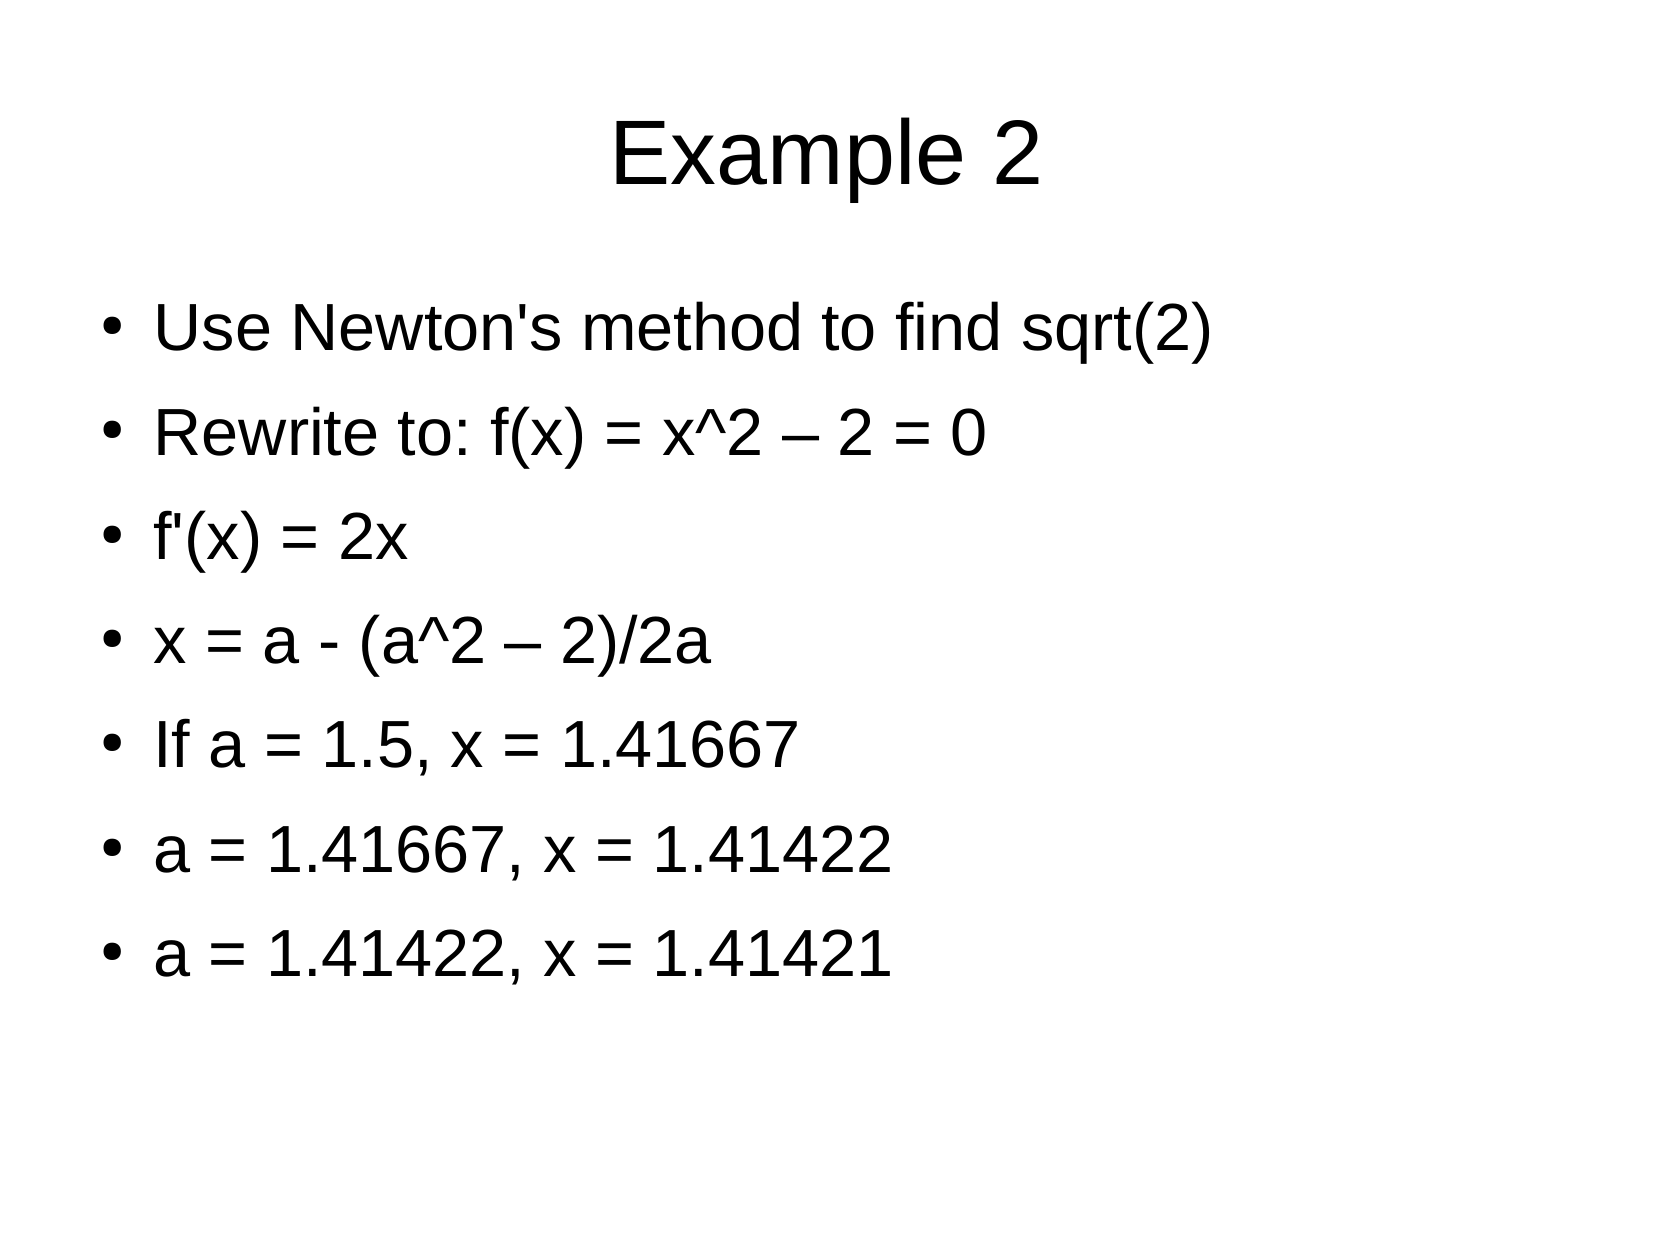

# Example 2
Use Newton's method to find sqrt(2)
Rewrite to: f(x) = x^2 – 2 = 0
f'(x) = 2x
x = a - (a^2 – 2)/2a
If a = 1.5, x = 1.41667
a = 1.41667, x = 1.41422
a = 1.41422, x = 1.41421